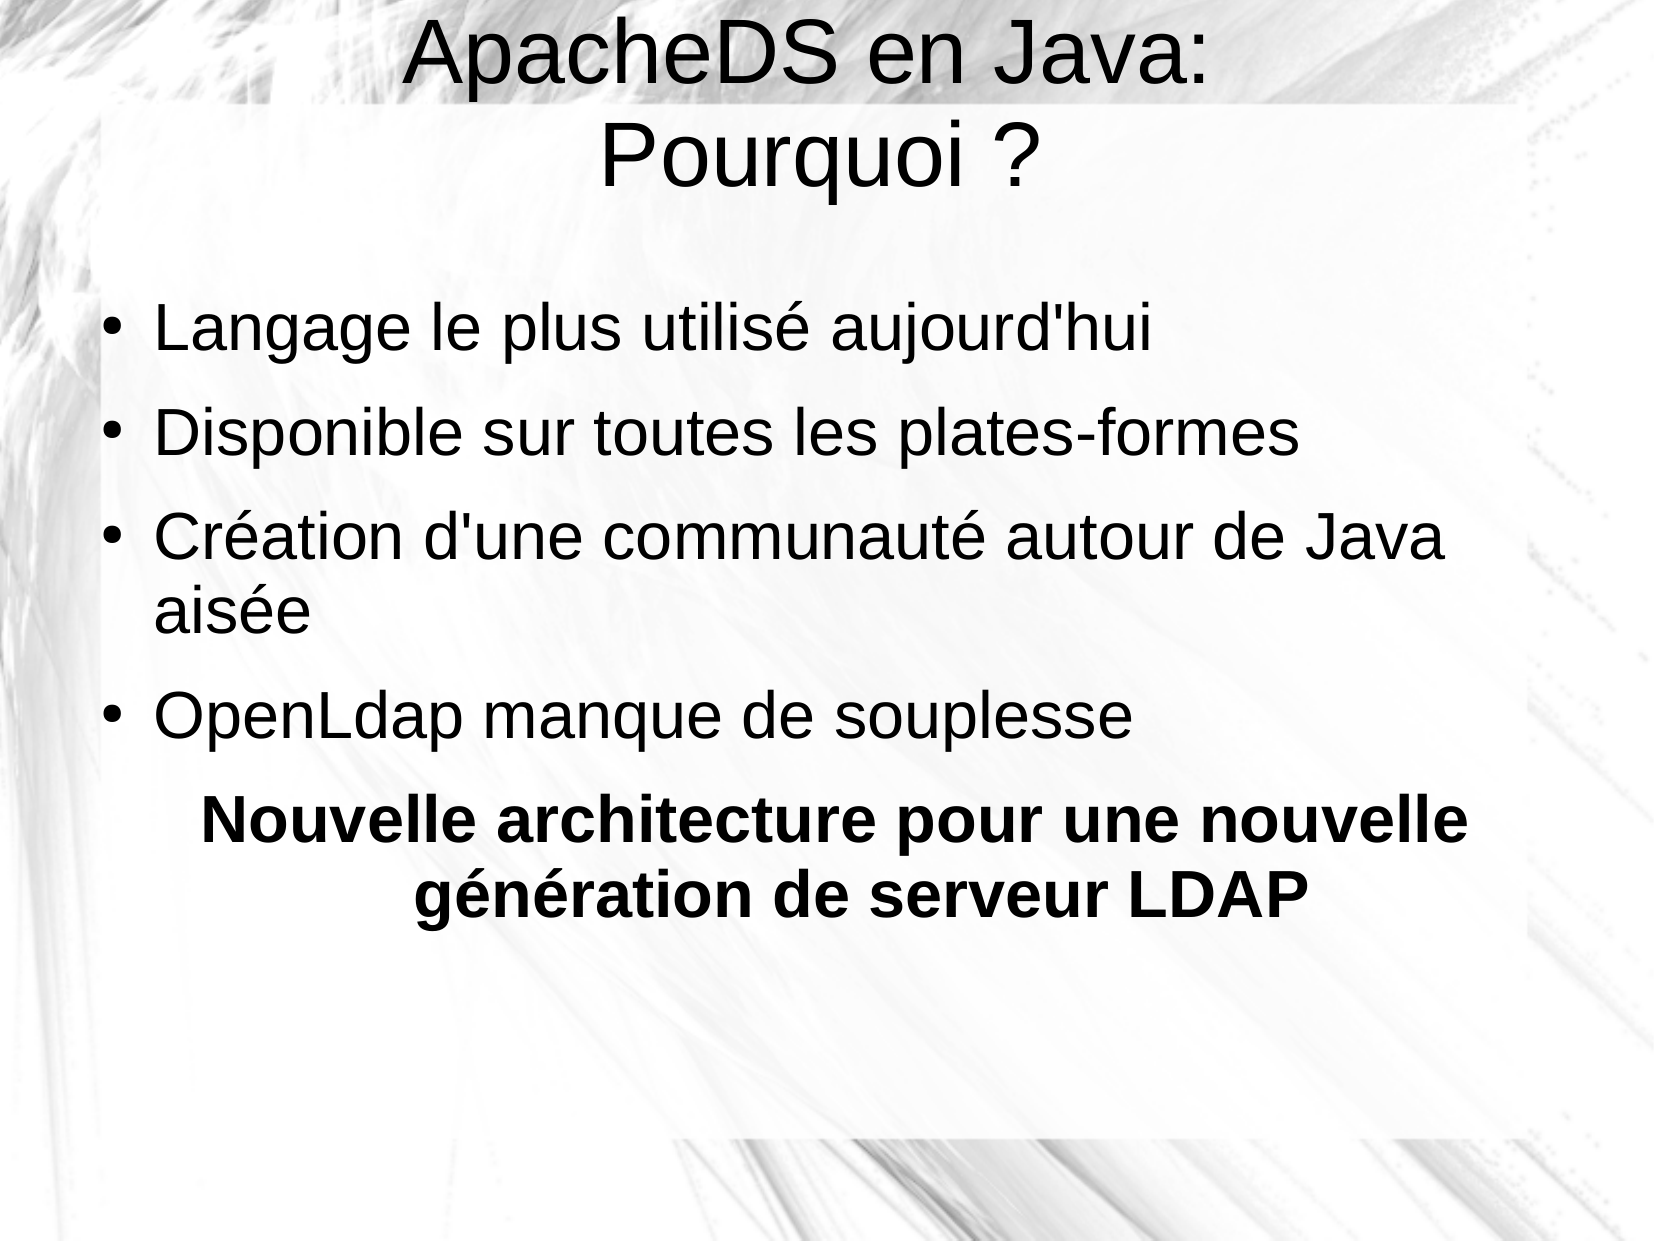

# ApacheDS en Java: Pourquoi ?
Langage le plus utilisé aujourd'hui
Disponible sur toutes les plates-formes
Création d'une communauté autour de Java aisée
OpenLdap manque de souplesse
Nouvelle architecture pour une nouvelle génération de serveur LDAP